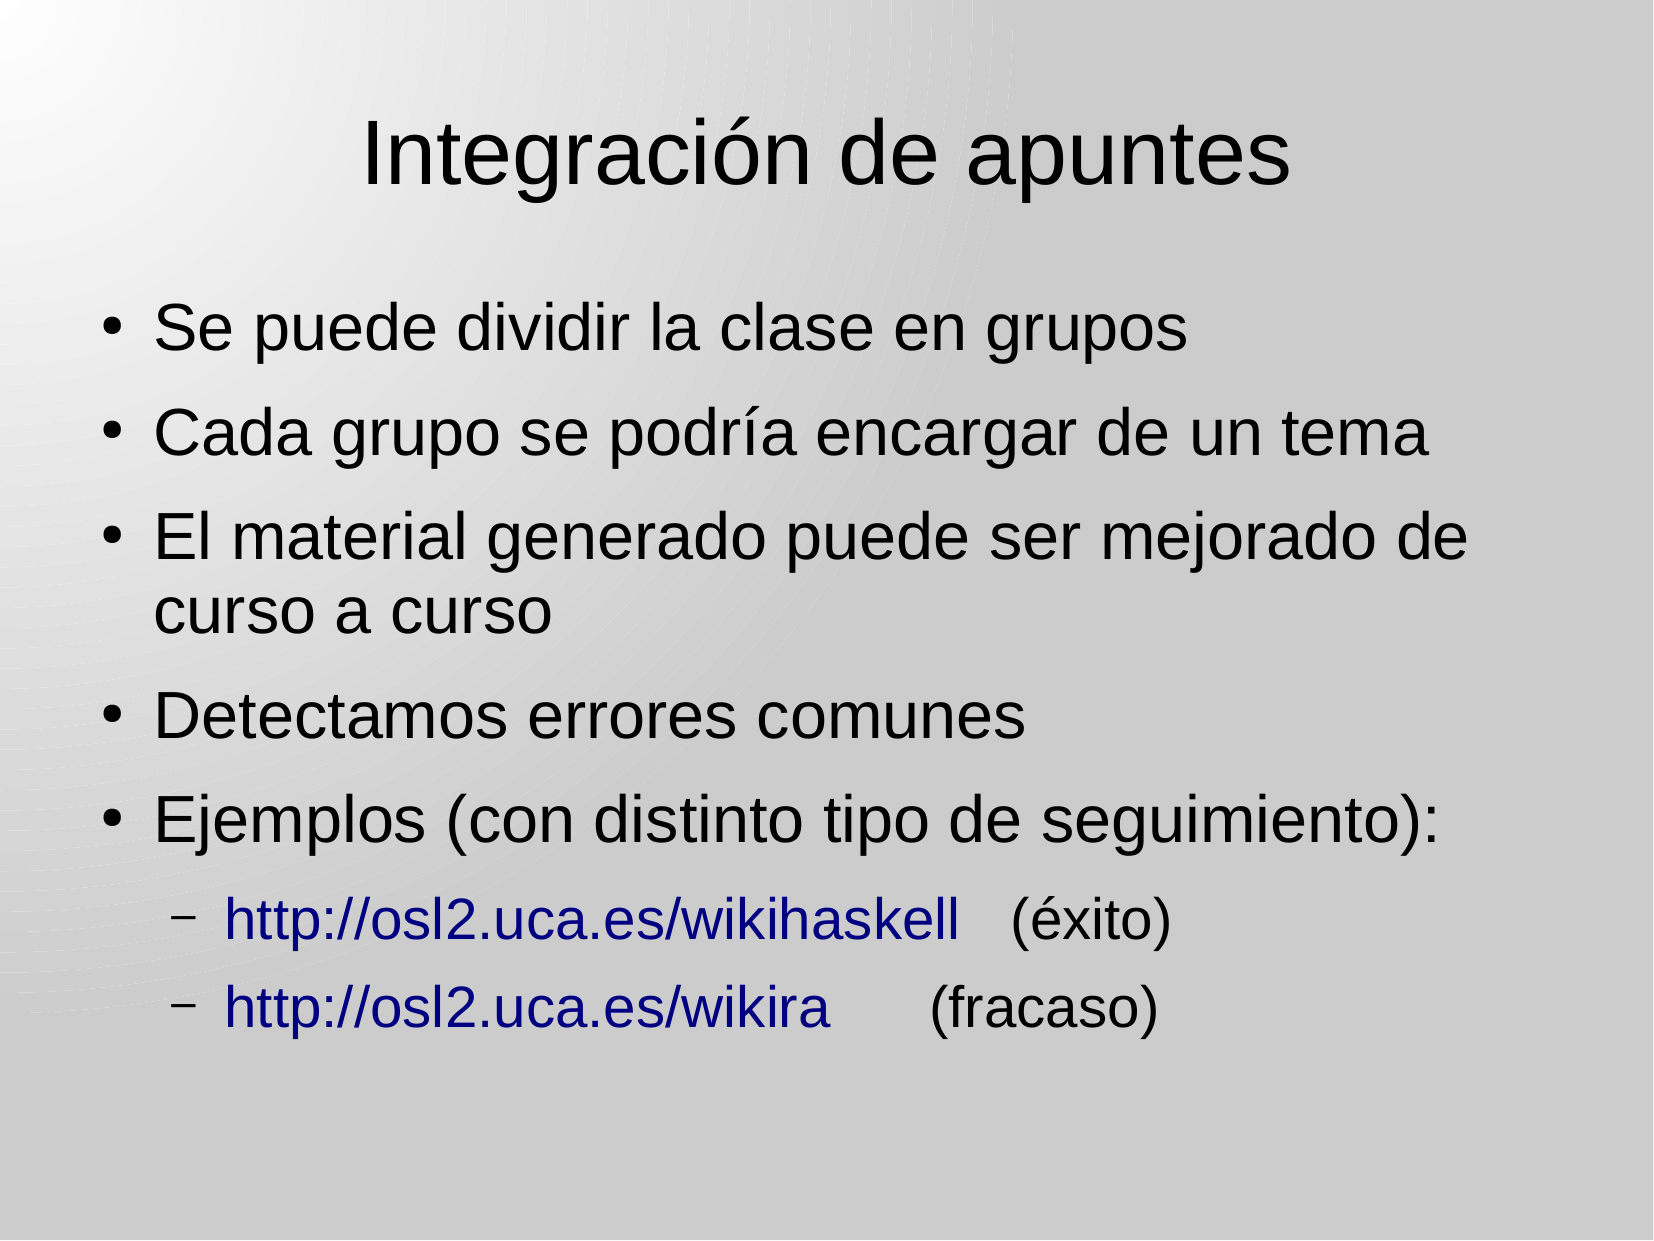

# Integración de apuntes
Se puede dividir la clase en grupos
Cada grupo se podría encargar de un tema
El material generado puede ser mejorado de curso a curso
Detectamos errores comunes
Ejemplos (con distinto tipo de seguimiento):
http://osl2.uca.es/wikihaskell (éxito)
http://osl2.uca.es/wikira (fracaso)